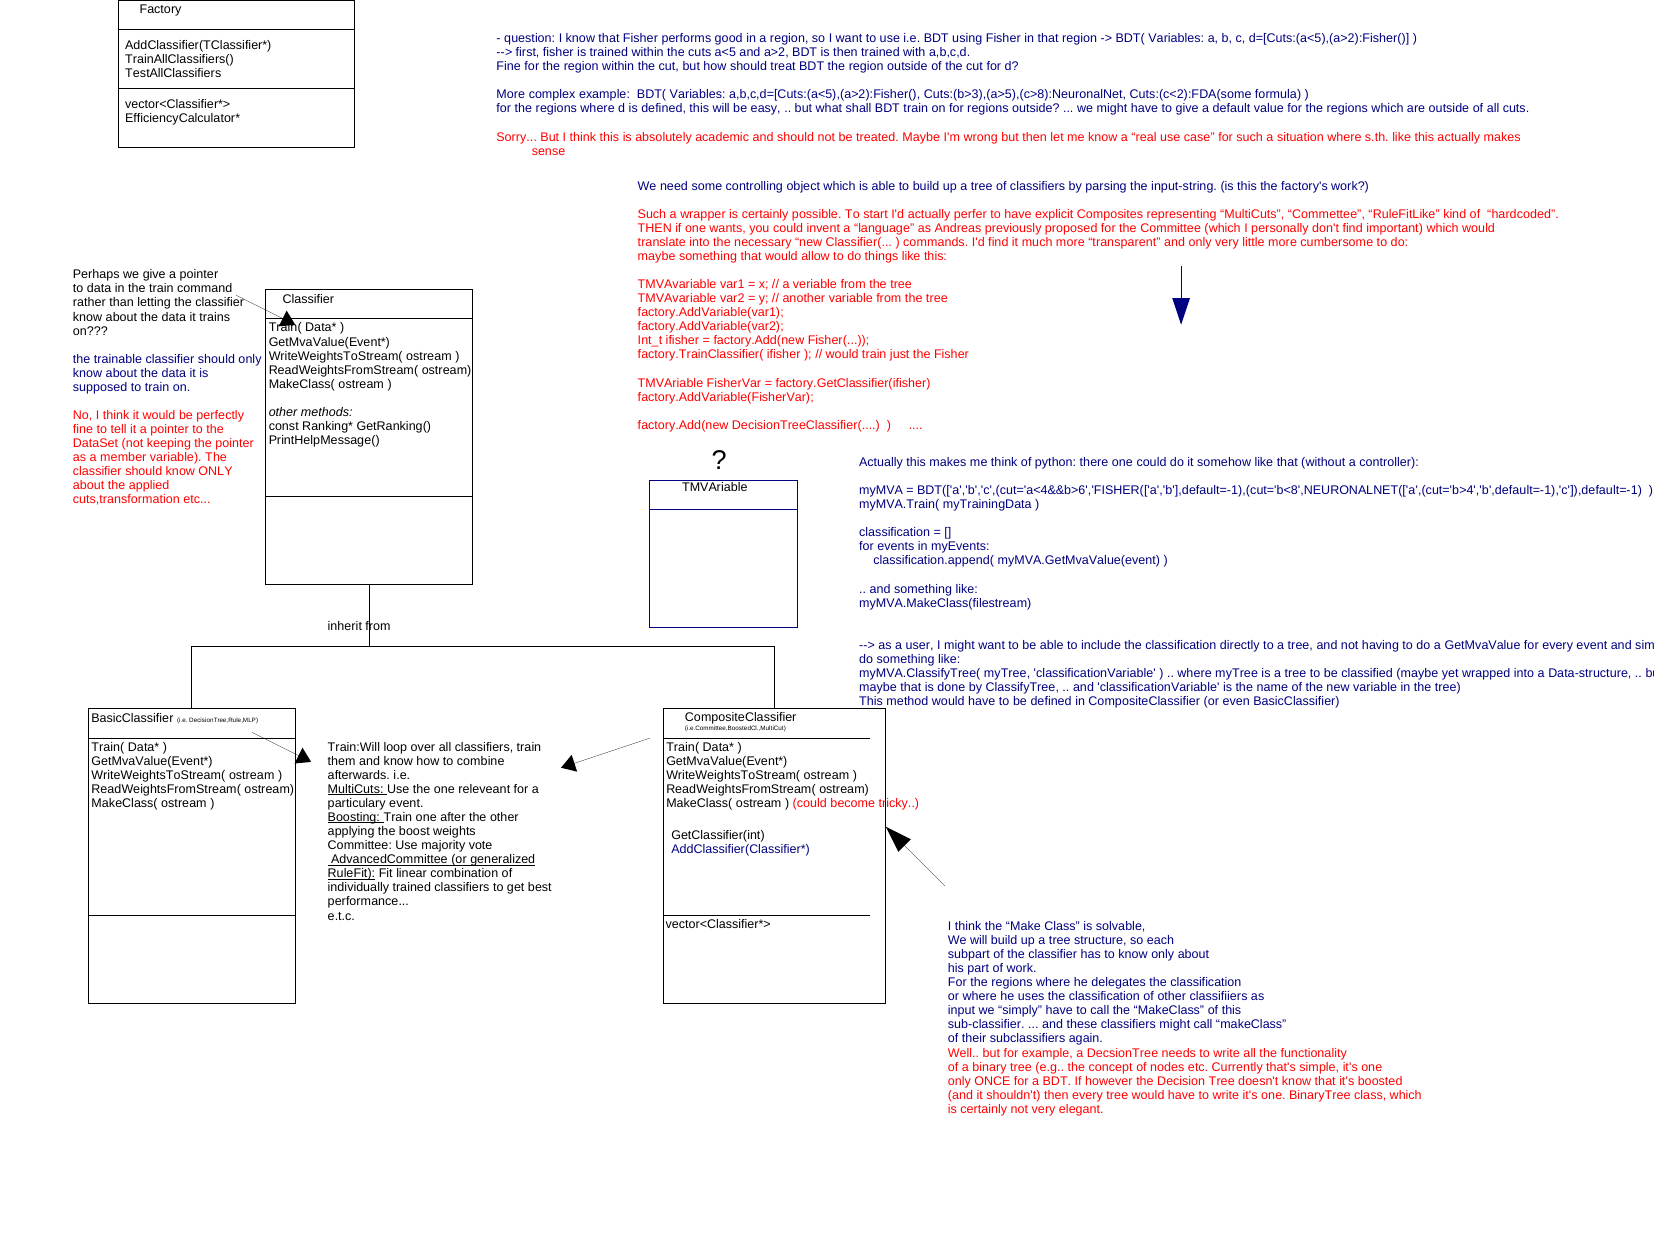

Factory
- question: I know that Fisher performs good in a region, so I want to use i.e. BDT using Fisher in that region -> BDT( Variables: a, b, c, d=[Cuts:(a<5),(a>2):Fisher()] )
--> first, fisher is trained within the cuts a<5 and a>2, BDT is then trained with a,b,c,d.
Fine for the region within the cut, but how should treat BDT the region outside of the cut for d?
More complex example: BDT( Variables: a,b,c,d=[Cuts:(a<5),(a>2):Fisher(), Cuts:(b>3),(a>5),(c>8):NeuronalNet, Cuts:(c<2):FDA(some formula) )
for the regions where d is defined, this will be easy, .. but what shall BDT train on for regions outside? ... we might have to give a default value for the regions which are outside of all cuts.
Sorry... But I think this is absolutely academic and should not be treated. Maybe I'm wrong but then let me know a “real use case” for such a situation where s.th. like this actually makes sense
AddClassifier(TClassifier*)
TrainAllClassifiers()
TestAllClassifiers
vector<Classifier*>
EfficiencyCalculator*
We need some controlling object which is able to build up a tree of classifiers by parsing the input-string. (is this the factory's work?)
Such a wrapper is certainly possible. To start I'd actually perfer to have explicit Composites representing “MultiCuts”, “Commettee”, “RuleFitLike” kind of “hardcoded”.
THEN if one wants, you could invent a “language” as Andreas previously proposed for the Committee (which I personally don't find important) which would
translate into the necessary “new Classifier(... ) commands. I'd find it much more “transparent” and only very little more cumbersome to do:
maybe something that would allow to do things like this:
TMVAvariable var1 = x; // a veriable from the tree
TMVAvariable var2 = y; // another variable from the tree
factory.AddVariable(var1);
factory.AddVariable(var2);
Int_t ifisher = factory.Add(new Fisher(...));
factory.TrainClassifier( ifisher ); // would train just the Fisher
TMVAriable FisherVar = factory.GetClassifier(ifisher)
factory.AddVariable(FisherVar);
factory.Add(new DecisionTreeClassifier(....) ) ....
Perhaps we give a pointer
to data in the train command
rather than letting the classifier
know about the data it trains on???
the trainable classifier should only know about the data it is supposed to train on.
No, I think it would be perfectly fine to tell it a pointer to the DataSet (not keeping the pointer as a member variable). The classifier should know ONLY about the applied cuts,transformation etc...
Classifier
Train( Data* )
GetMvaValue(Event*)
WriteWeightsToStream( ostream )
ReadWeightsFromStream( ostream)
MakeClass( ostream )
other methods:
const Ranking* GetRanking()
PrintHelpMessage()
?
Actually this makes me think of python: there one could do it somehow like that (without a controller):
myMVA = BDT(['a','b','c',(cut='a<4&&b>6','FISHER(['a','b'],default=-1),(cut='b<8',NEURONALNET(['a',(cut='b>4','b',default=-1),'c']),default=-1) )
myMVA.Train( myTrainingData )
classification = []
for events in myEvents:
 classification.append( myMVA.GetMvaValue(event) )
.. and something like:
myMVA.MakeClass(filestream)
--> as a user, I might want to be able to include the classification directly to a tree, and not having to do a GetMvaValue for every event and simply do something like:
myMVA.ClassifyTree( myTree, 'classificationVariable' ) .. where myTree is a tree to be classified (maybe yet wrapped into a Data-structure, .. but maybe that is done by ClassifyTree, .. and 'classificationVariable' is the name of the new variable in the tree)
This method would have to be defined in CompositeClassifier (or even BasicClassifier)
TMVAriable
inherit from
CompositeClassifier
(i.e.Committee,BoostedCl.,MultiCut)
BasicClassifier (i.e. DecisionTree,Rule,MLP)
Train( Data* )
GetMvaValue(Event*)
WriteWeightsToStream( ostream )
ReadWeightsFromStream( ostream)
MakeClass( ostream )
Train:Will loop over all classifiers, train them and know how to combine afterwards. i.e.
MultiCuts: Use the one releveant for a particulary event.
Boosting: Train one after the other applying the boost weights
Committee: Use majority vote
 AdvancedCommittee (or generalized RuleFit): Fit linear combination of individually trained classifiers to get best performance...
e.t.c.
Train( Data* )
GetMvaValue(Event*)
WriteWeightsToStream( ostream )
ReadWeightsFromStream( ostream)
MakeClass( ostream ) (could become tricky..)
GetClassifier(int)
AddClassifier(Classifier*)
vector<Classifier*>
I think the “Make Class” is solvable,
We will build up a tree structure, so each
subpart of the classifier has to know only about
his part of work.
For the regions where he delegates the classification
or where he uses the classification of other classifiiers as
input we “simply” have to call the “MakeClass” of this
sub-classifier. ... and these classifiers might call “makeClass”
of their subclassifiers again.
Well.. but for example, a DecsionTree needs to write all the functionality
of a binary tree (e.g.. the concept of nodes etc. Currently that's simple, it's one
only ONCE for a BDT. If however the Decision Tree doesn't know that it's boosted
(and it shouldn't) then every tree would have to write it's one. BinaryTree class, which
is certainly not very elegant.